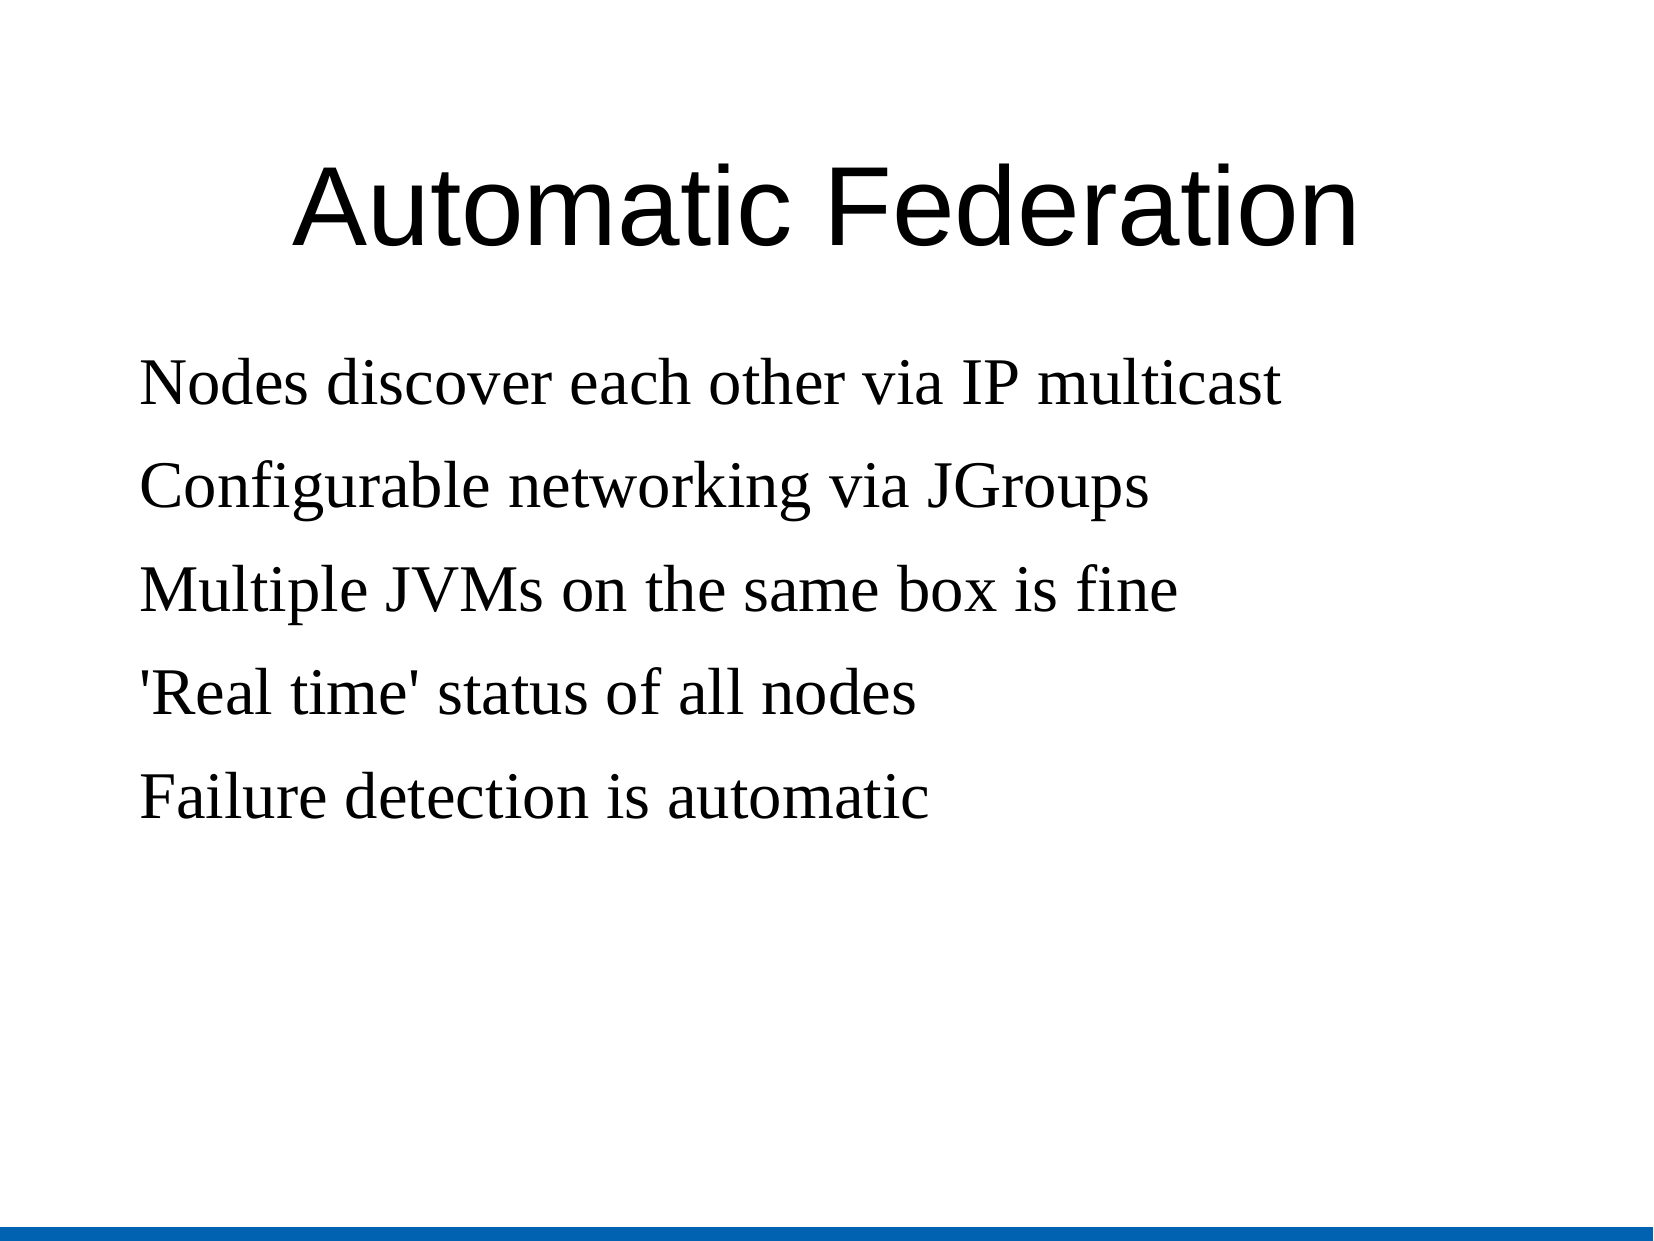

# Automatic Federation
Nodes discover each other via IP multicast
Configurable networking via JGroups
Multiple JVMs on the same box is fine
'Real time' status of all nodes
Failure detection is automatic